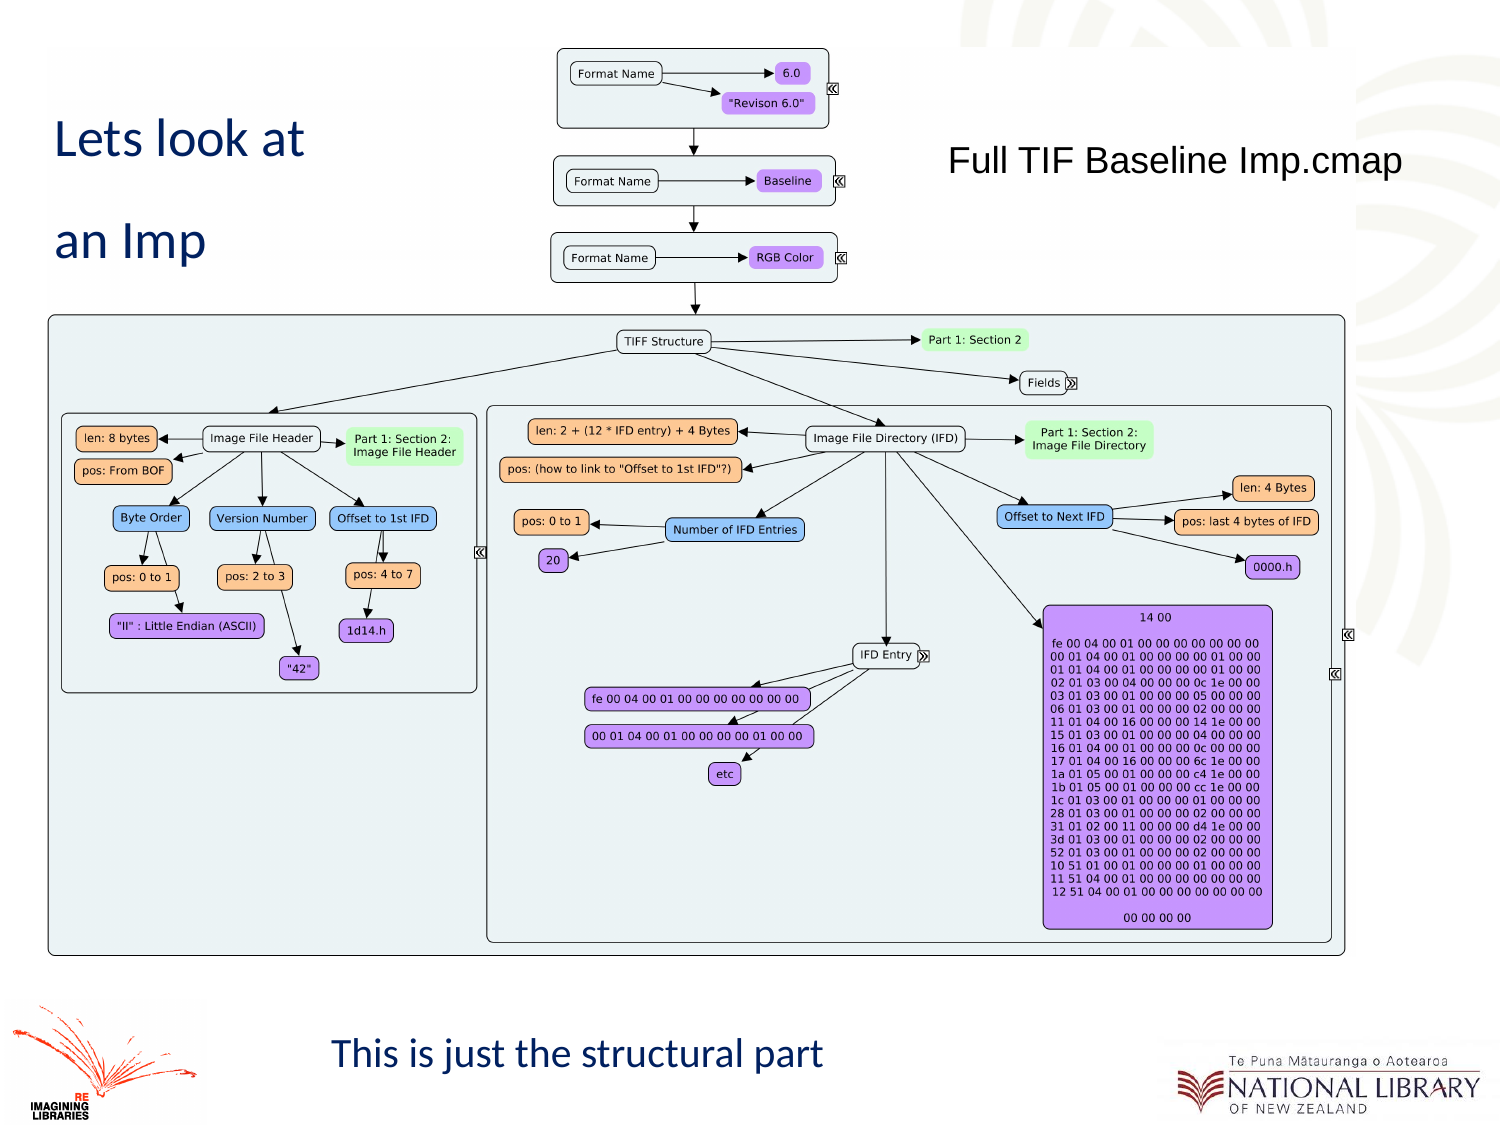

Lets look at
an Imp
Full TIF Baseline Imp.cmap
# This is just the structural part